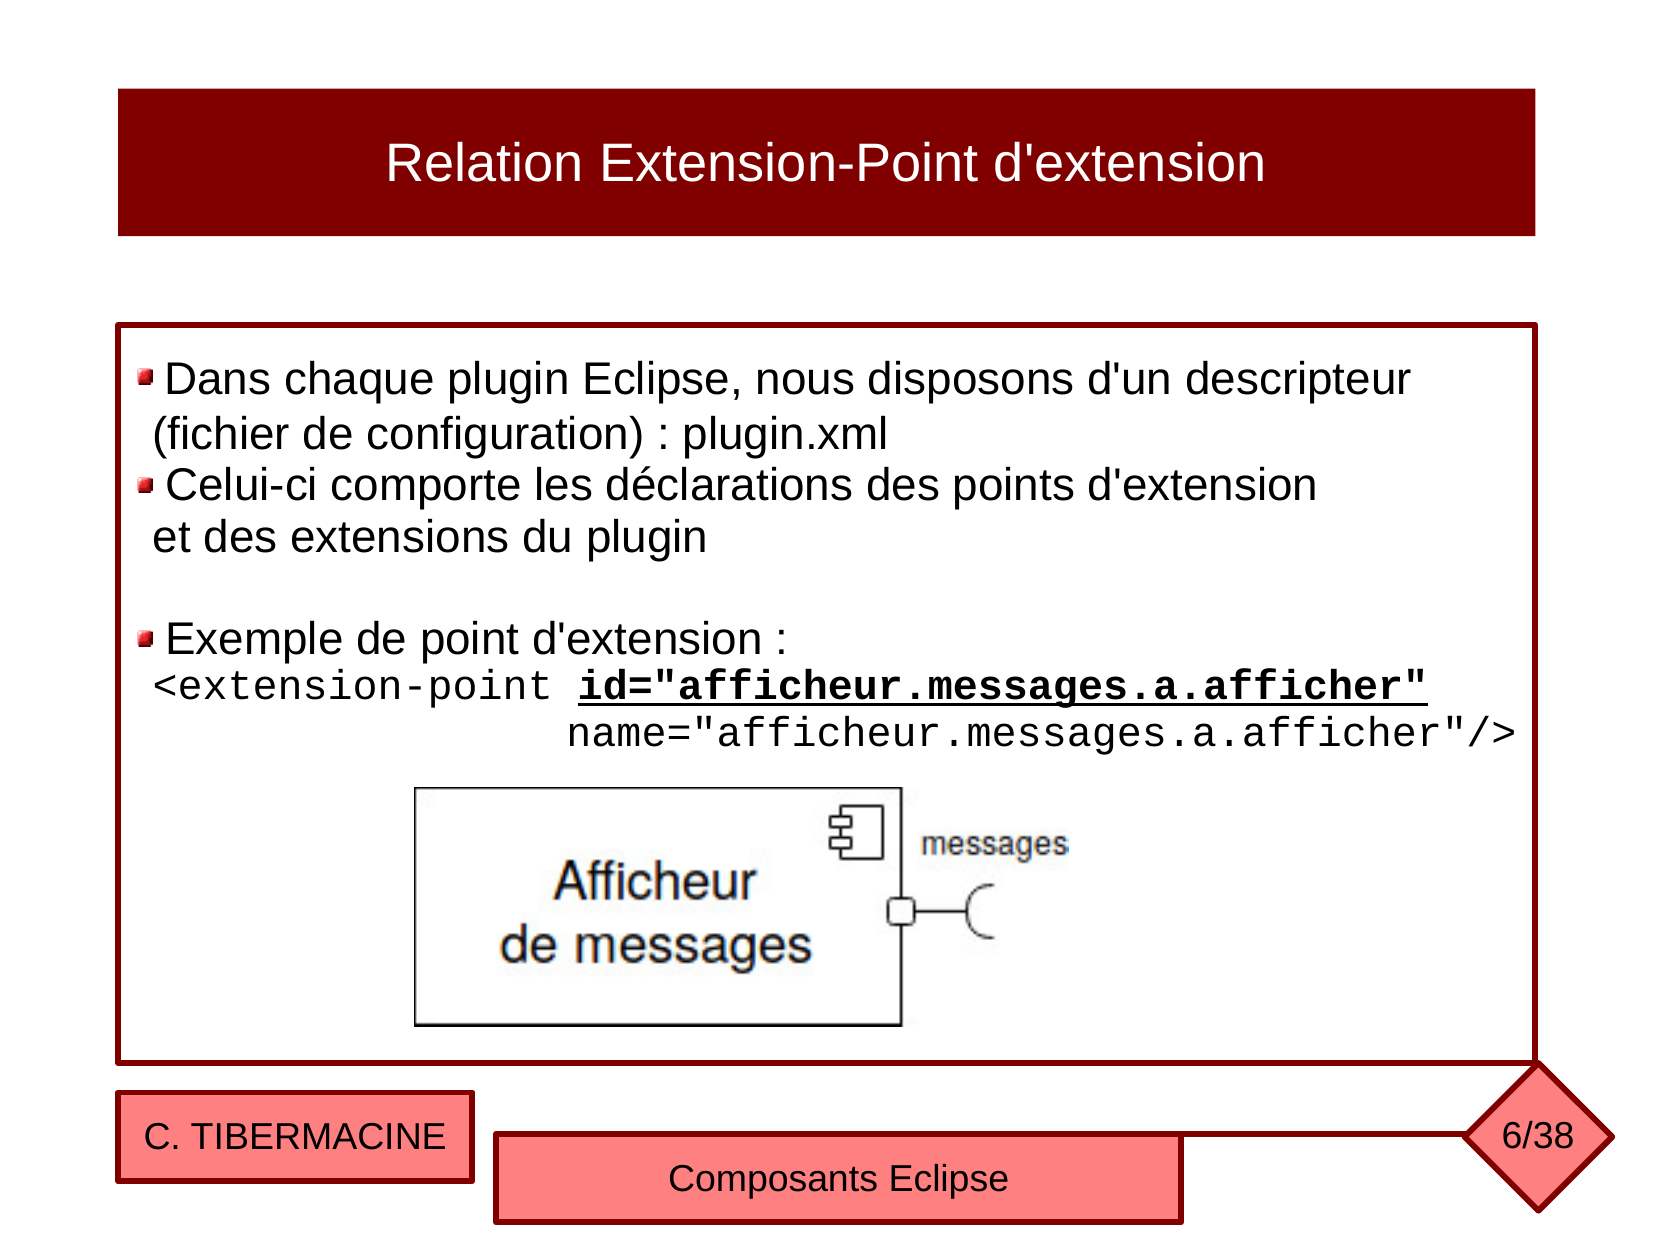

Relation Extension-Point d'extension
 Dans chaque plugin Eclipse, nous disposons d'un descripteur
(fichier de configuration) : plugin.xml
 Celui-ci comporte les déclarations des points d'extension
et des extensions du plugin
 Exemple de point d'extension :
<extension-point id="afficheur.messages.a.afficher"
 name="afficheur.messages.a.afficher"/>
C. TIBERMACINE
Composants Eclipse